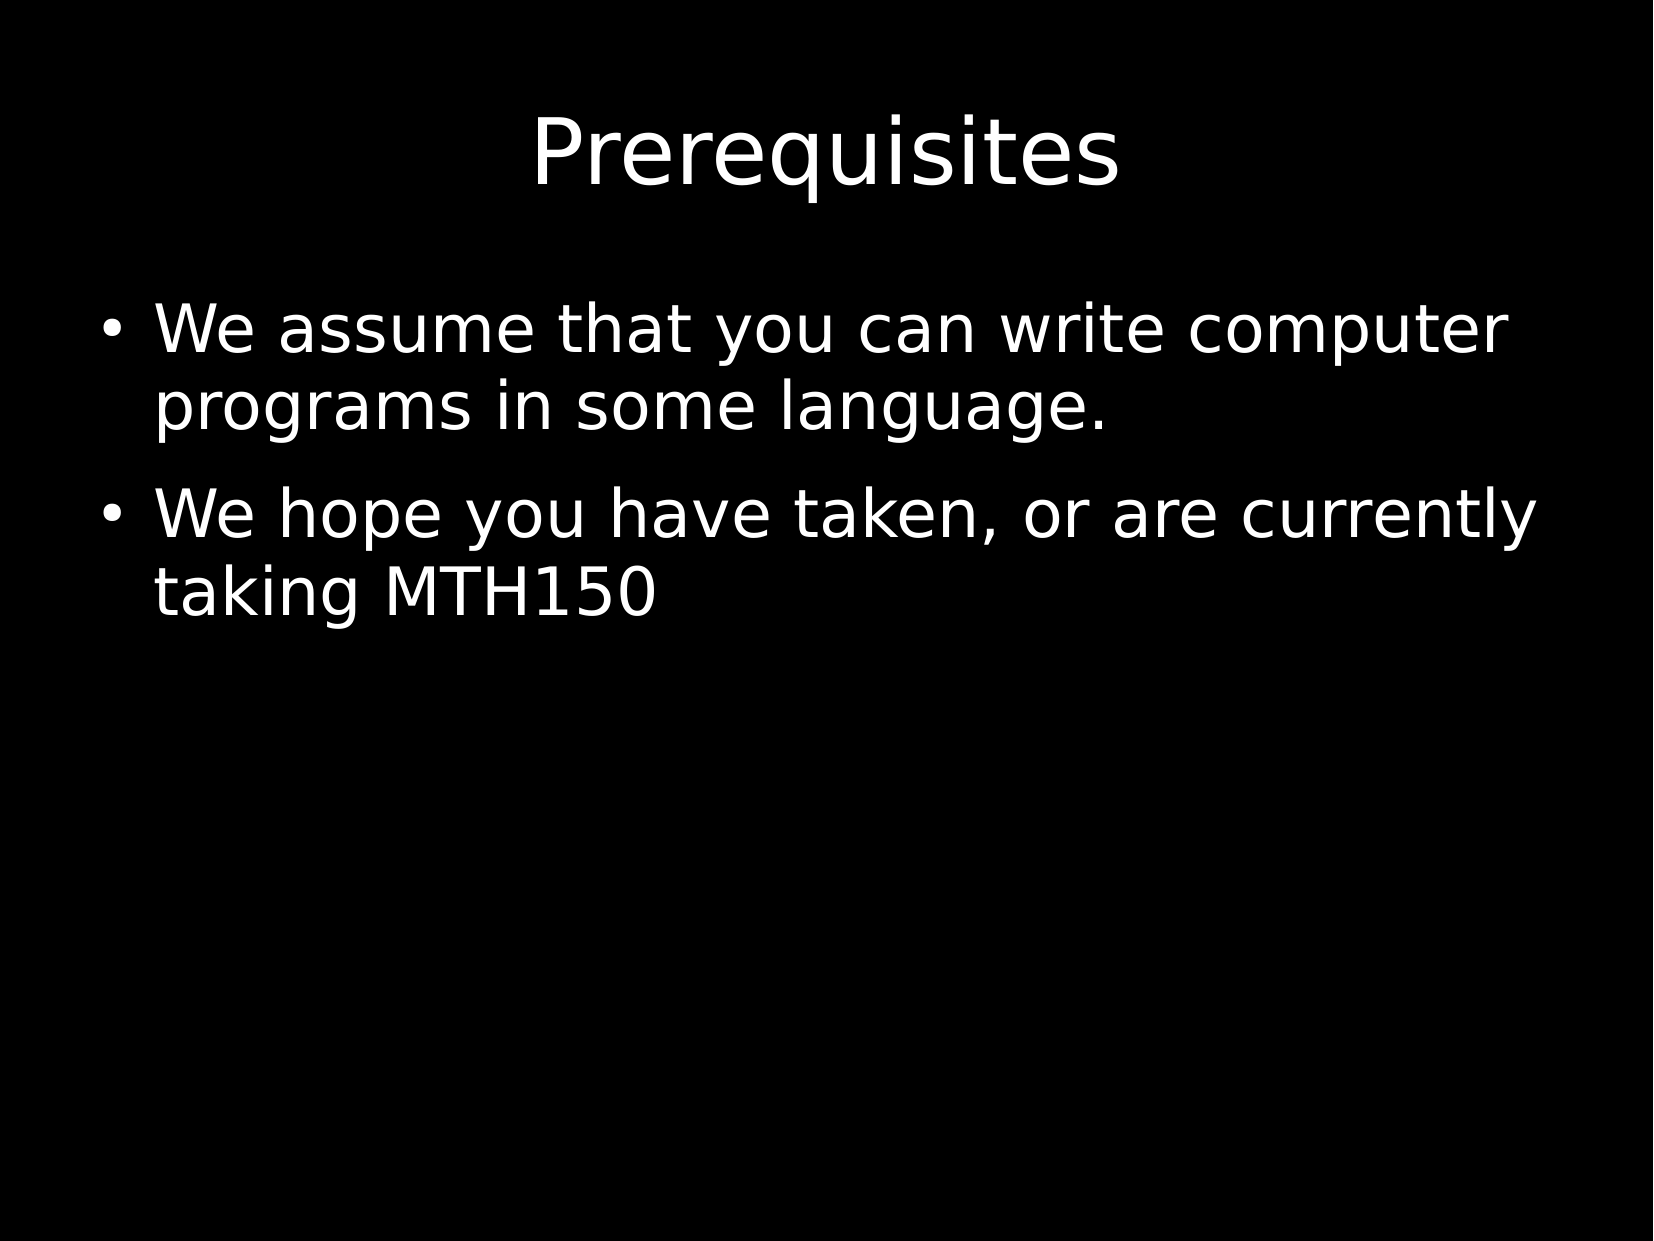

# Prerequisites
We assume that you can write computer programs in some language.
We hope you have taken, or are currently taking MTH150